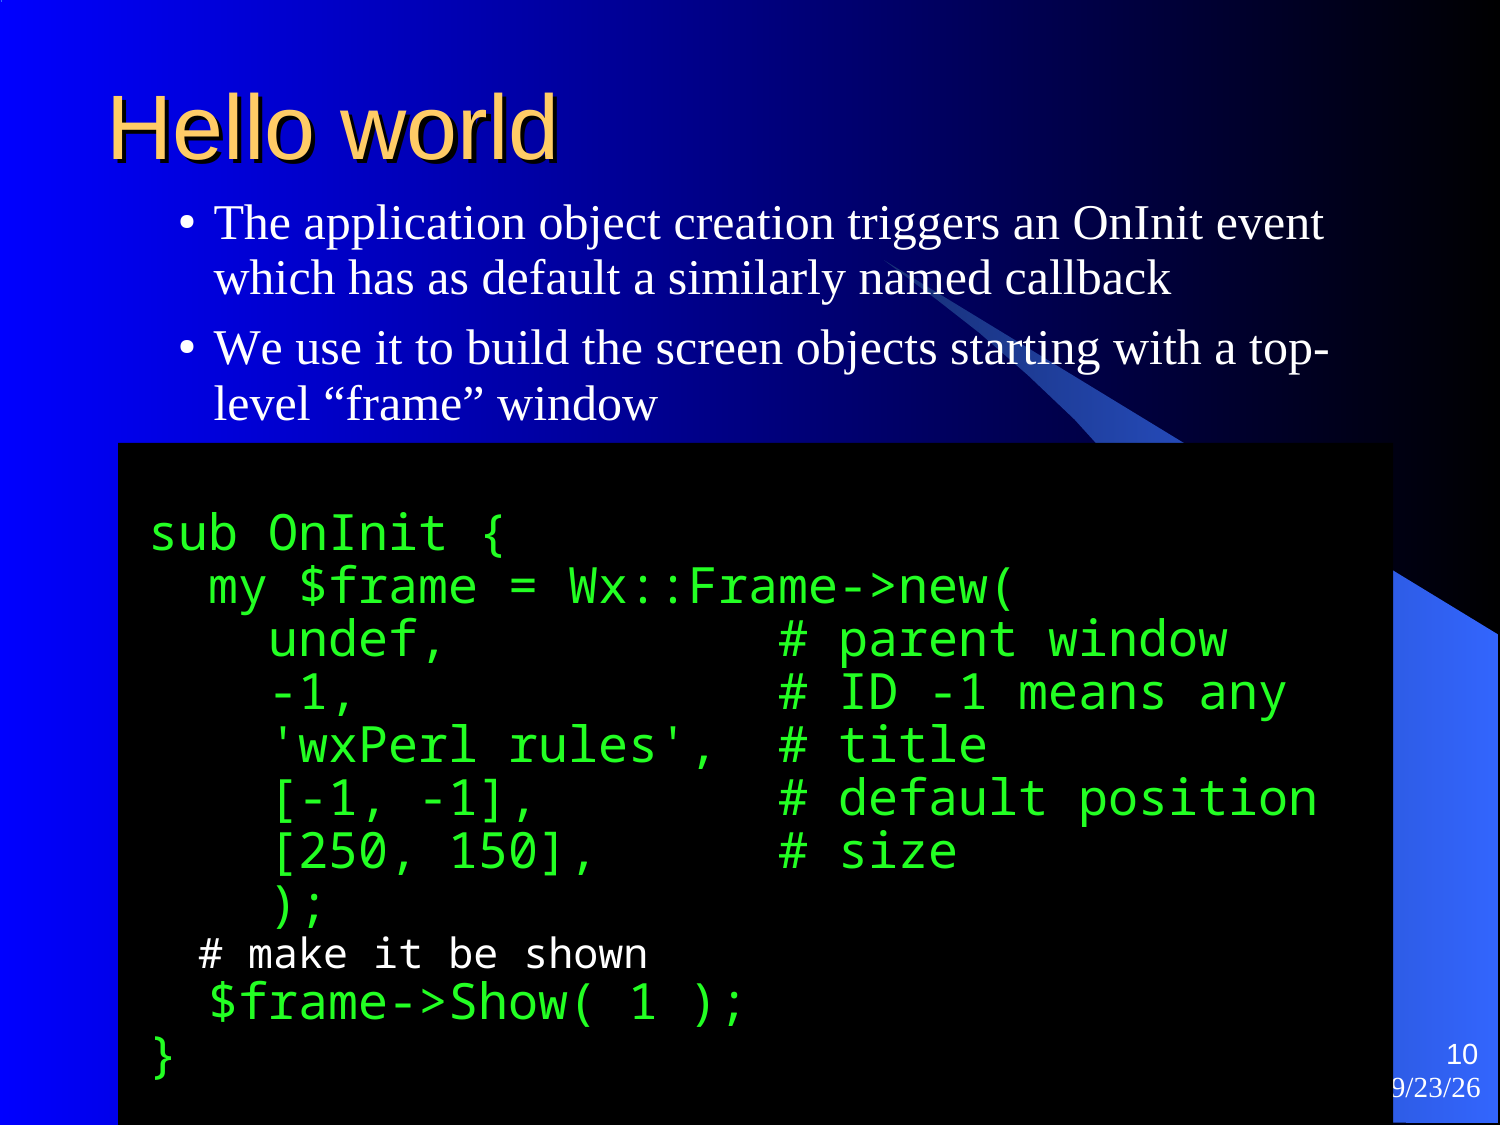

# Hello world
The application object creation triggers an OnInit event which has as default a similarly named callback
We use it to build the screen objects starting with a top-level “frame” window
sub OnInit {
 my $frame = Wx::Frame->new(
 undef, # parent window
 -1, # ID -1 means any
 'wxPerl rules', # title
 [-1, -1], # default position
 [250, 150], # size
 );
 # make it be shown
 $frame->Show( 1 );
}
10
Introduction to WxWidgets